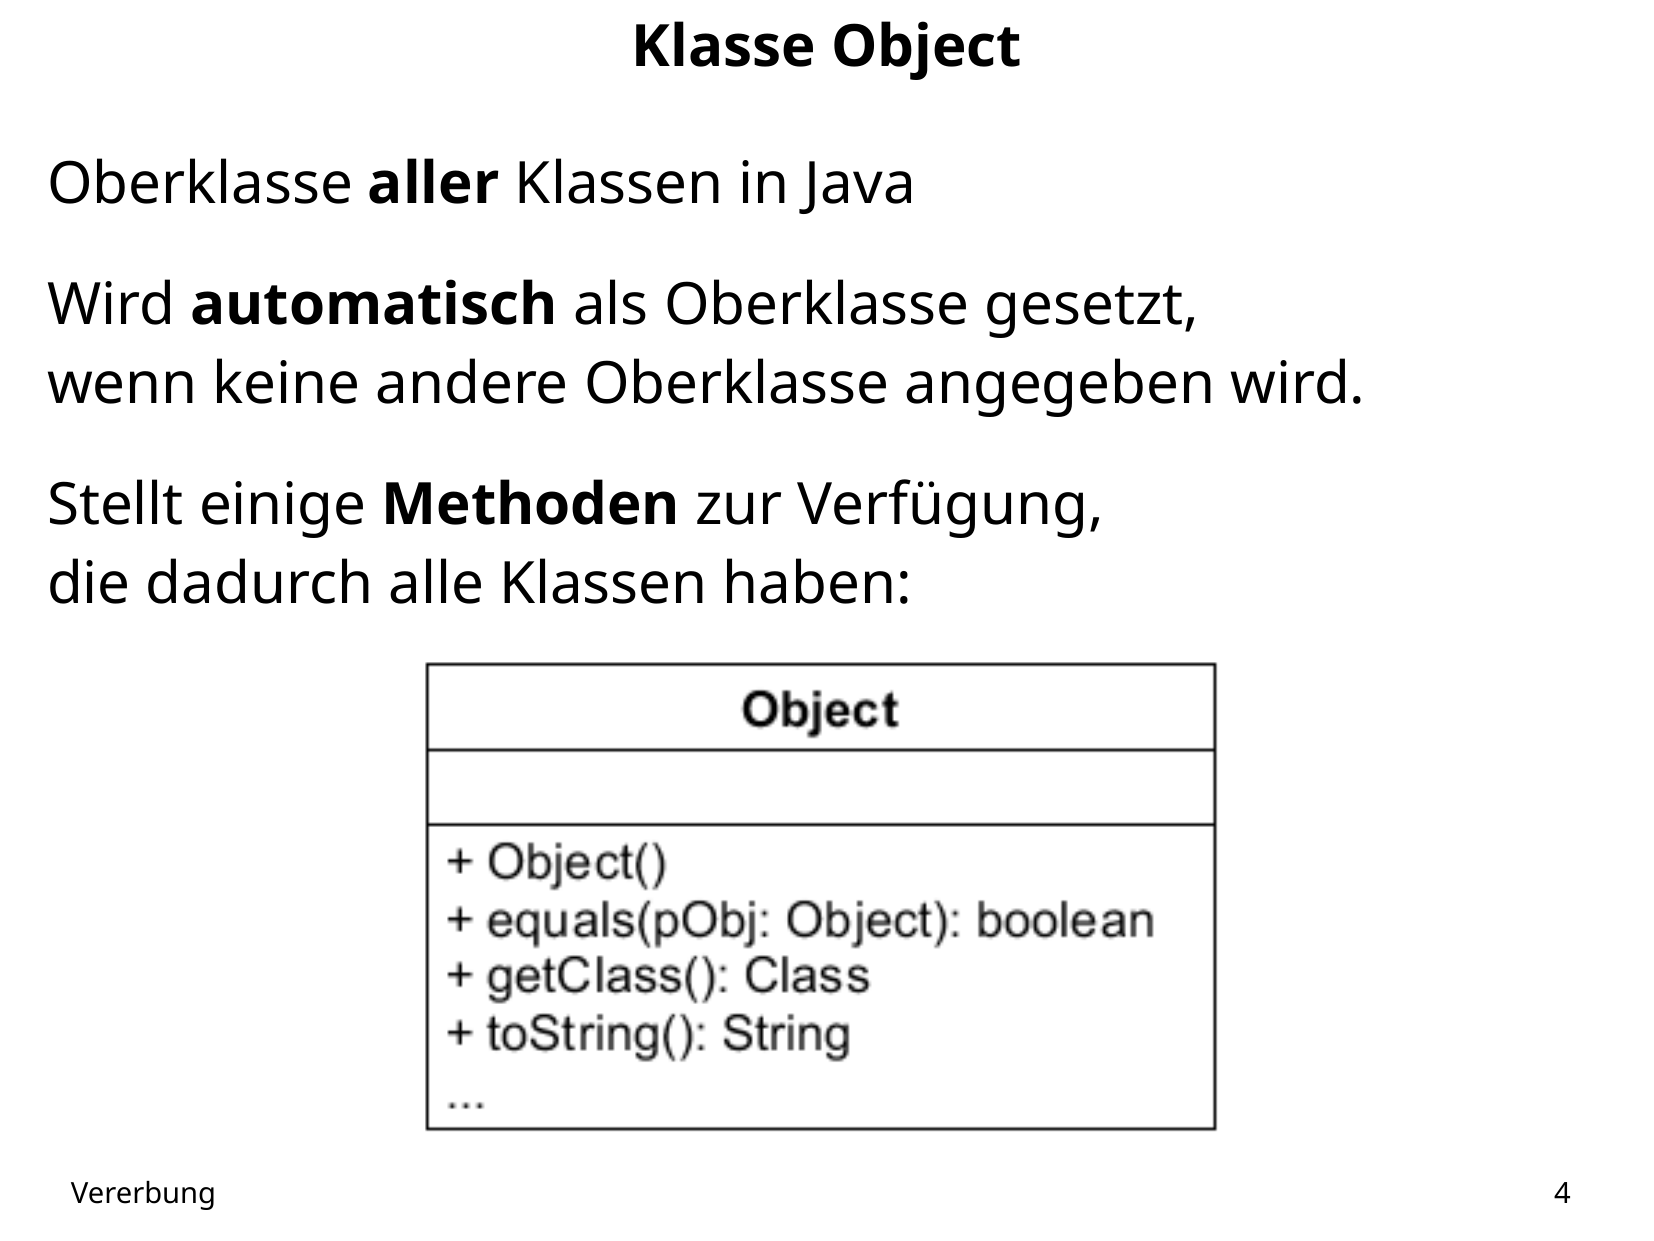

# Klasse Object
Oberklasse aller Klassen in Java
Wird automatisch als Oberklasse gesetzt,
wenn keine andere Oberklasse angegeben wird.
Stellt einige Methoden zur Verfügung,
die dadurch alle Klassen haben:
Vererbung
4